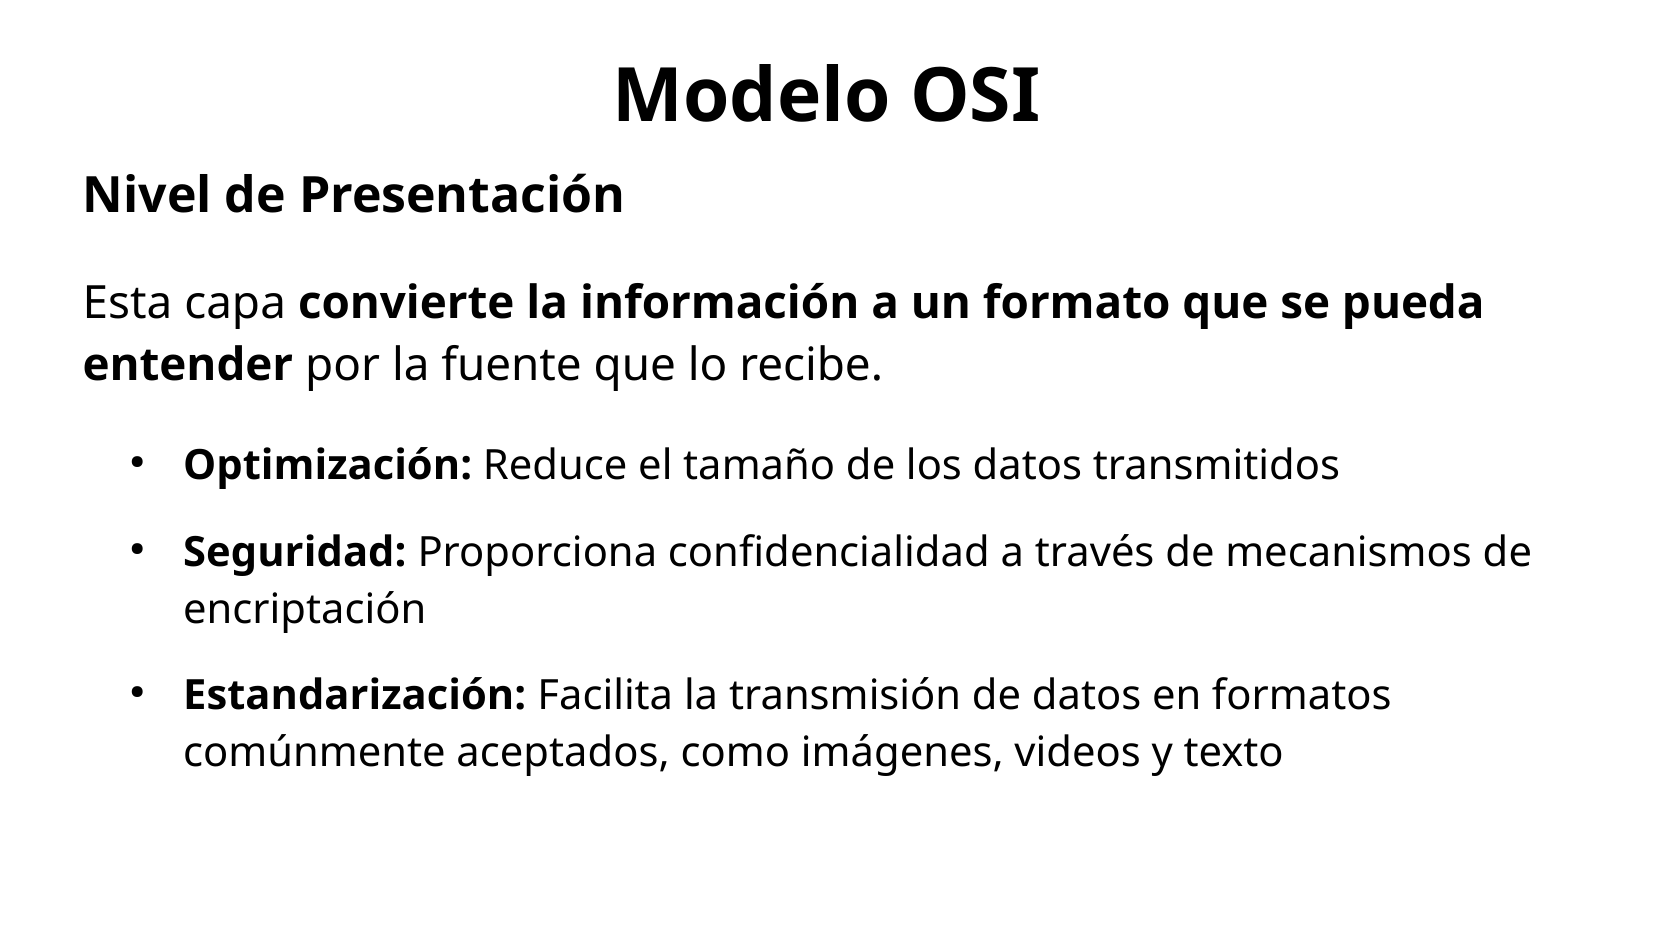

# Modelo OSI
Nivel de Presentación
Esta capa convierte la información a un formato que se pueda entender por la fuente que lo recibe.
Optimización: Reduce el tamaño de los datos transmitidos
Seguridad: Proporciona confidencialidad a través de mecanismos de encriptación
Estandarización: Facilita la transmisión de datos en formatos comúnmente aceptados, como imágenes, videos y texto